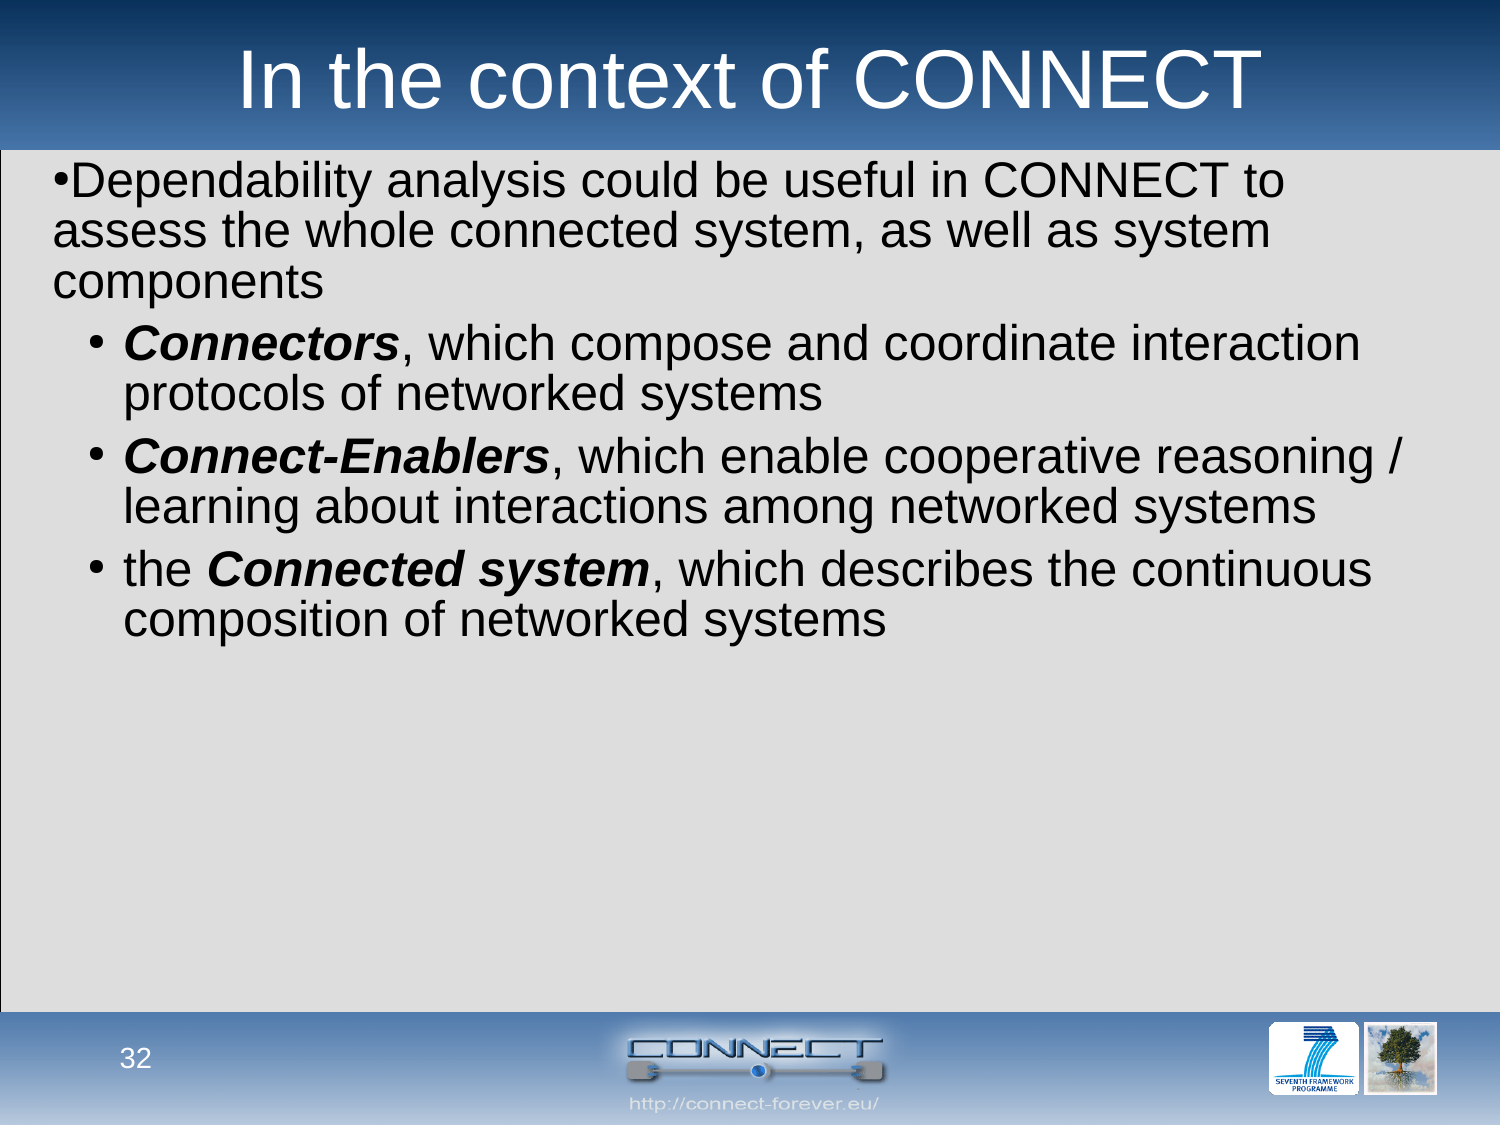

# In the context of CONNECT
Dependability analysis could be useful in CONNECT to assess the whole connected system, as well as system components
Connectors, which compose and coordinate interaction protocols of networked systems
Connect-Enablers, which enable cooperative reasoning / learning about interactions among networked systems
the Connected system, which describes the continuous composition of networked systems
32